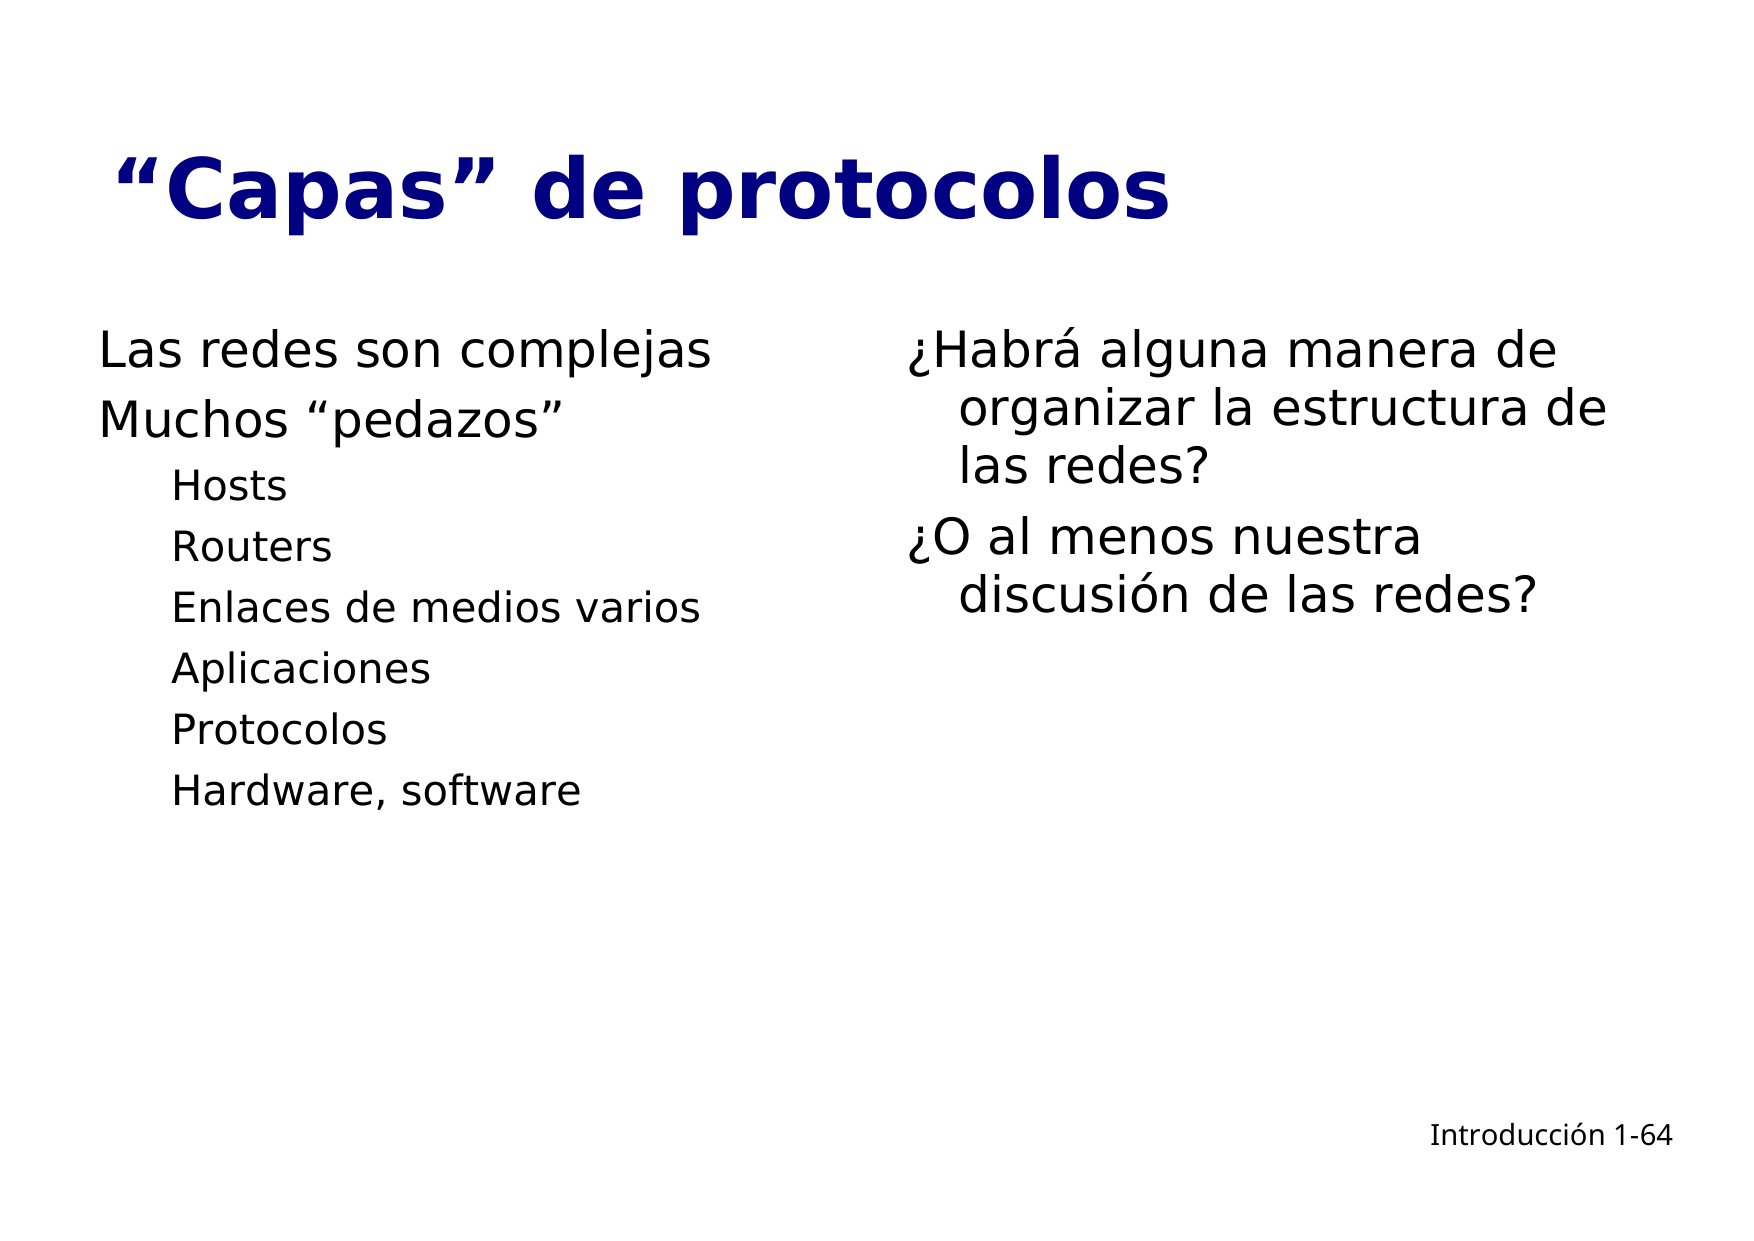

# “Capas” de protocolos
Las redes son complejas
Muchos “pedazos”
Hosts
Routers
Enlaces de medios varios
Aplicaciones
Protocolos
Hardware, software
¿Habrá alguna manera de organizar la estructura de las redes?
¿O al menos nuestra discusión de las redes?